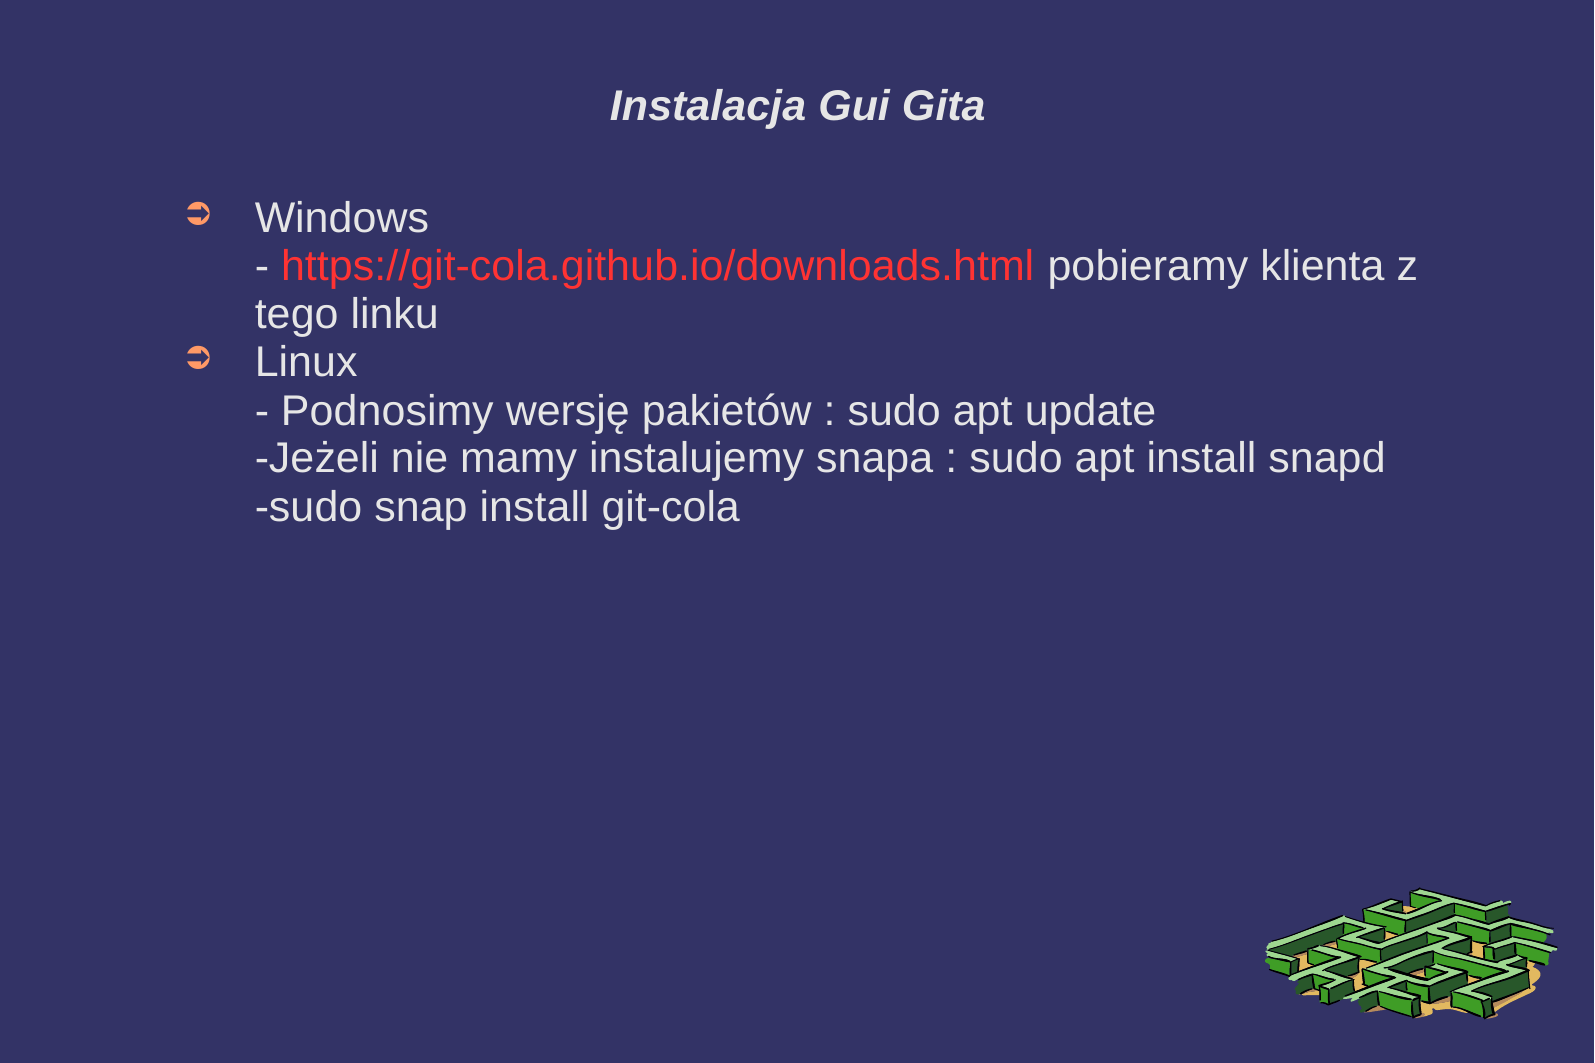

# Instalacja Gui Gita
Windows
- https://git-cola.github.io/downloads.html pobieramy klienta z tego linku
Linux
- Podnosimy wersję pakietów : sudo apt update
-Jeżeli nie mamy instalujemy snapa : sudo apt install snapd
-sudo snap install git-cola